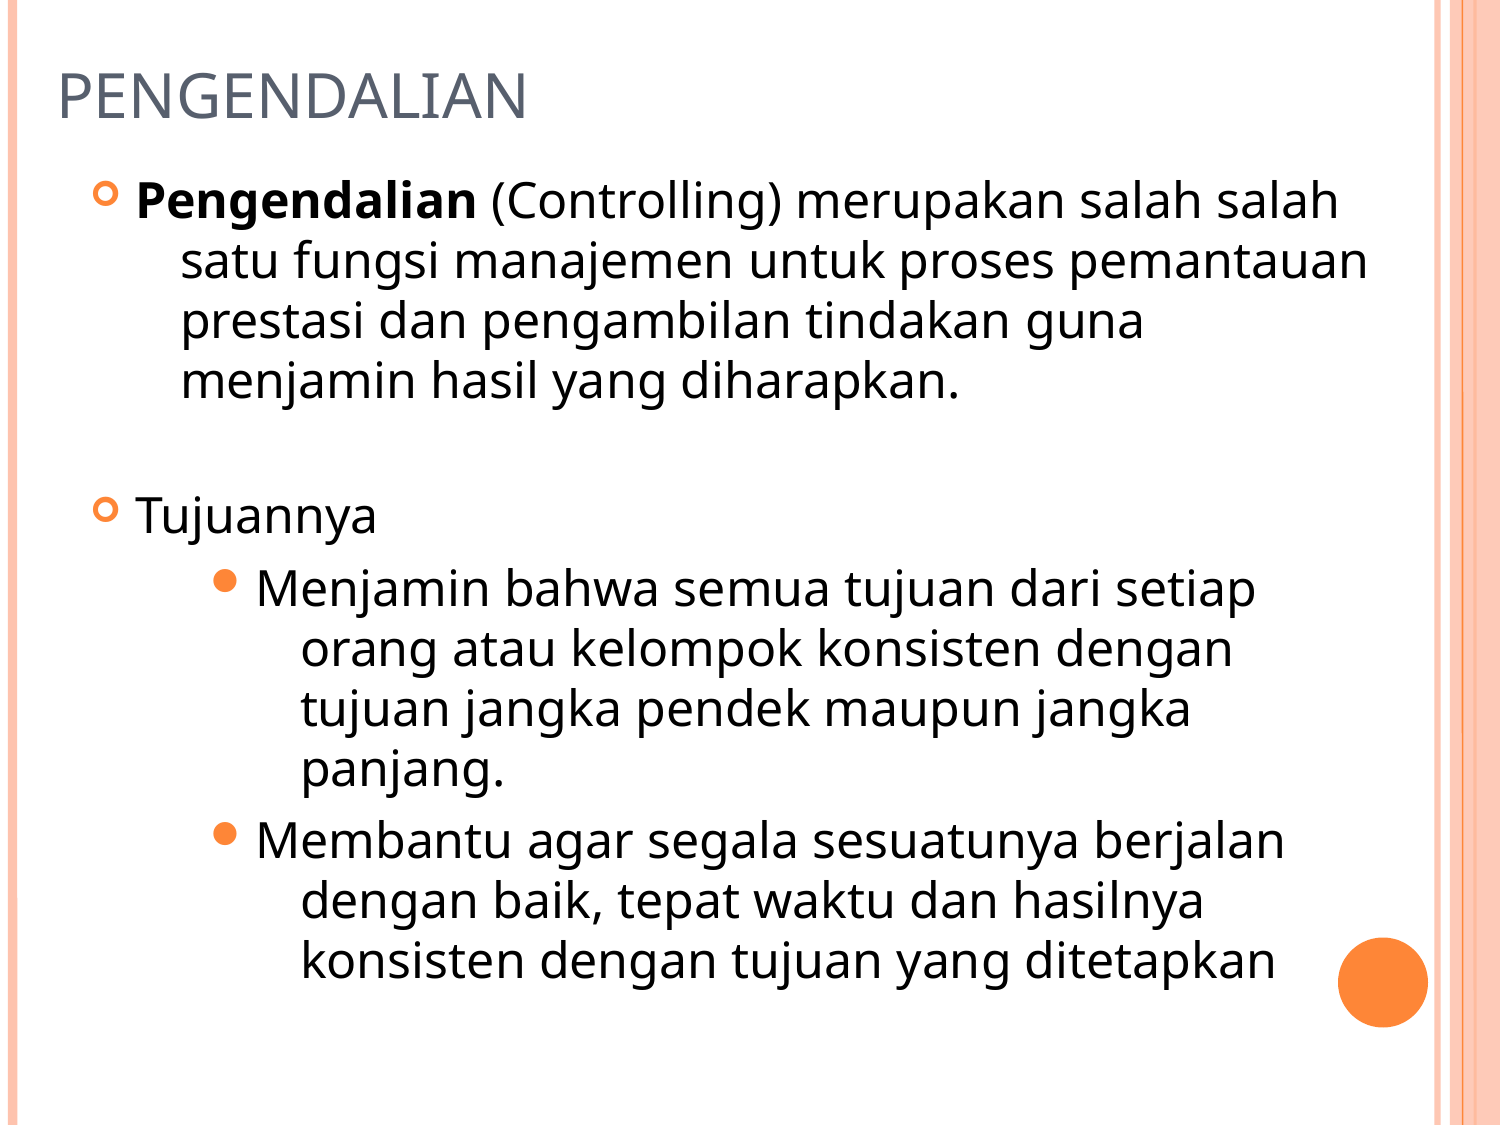

# PENGENDALIAN
Pengendalian (Controlling) merupakan salah salah satu fungsi manajemen untuk proses pemantauan prestasi dan pengambilan tindakan guna menjamin hasil yang diharapkan.
Tujuannya
Menjamin bahwa semua tujuan dari setiap orang atau kelompok konsisten dengan tujuan jangka pendek maupun jangka panjang.
Membantu agar segala sesuatunya berjalan dengan baik, tepat waktu dan hasilnya konsisten dengan tujuan yang ditetapkan